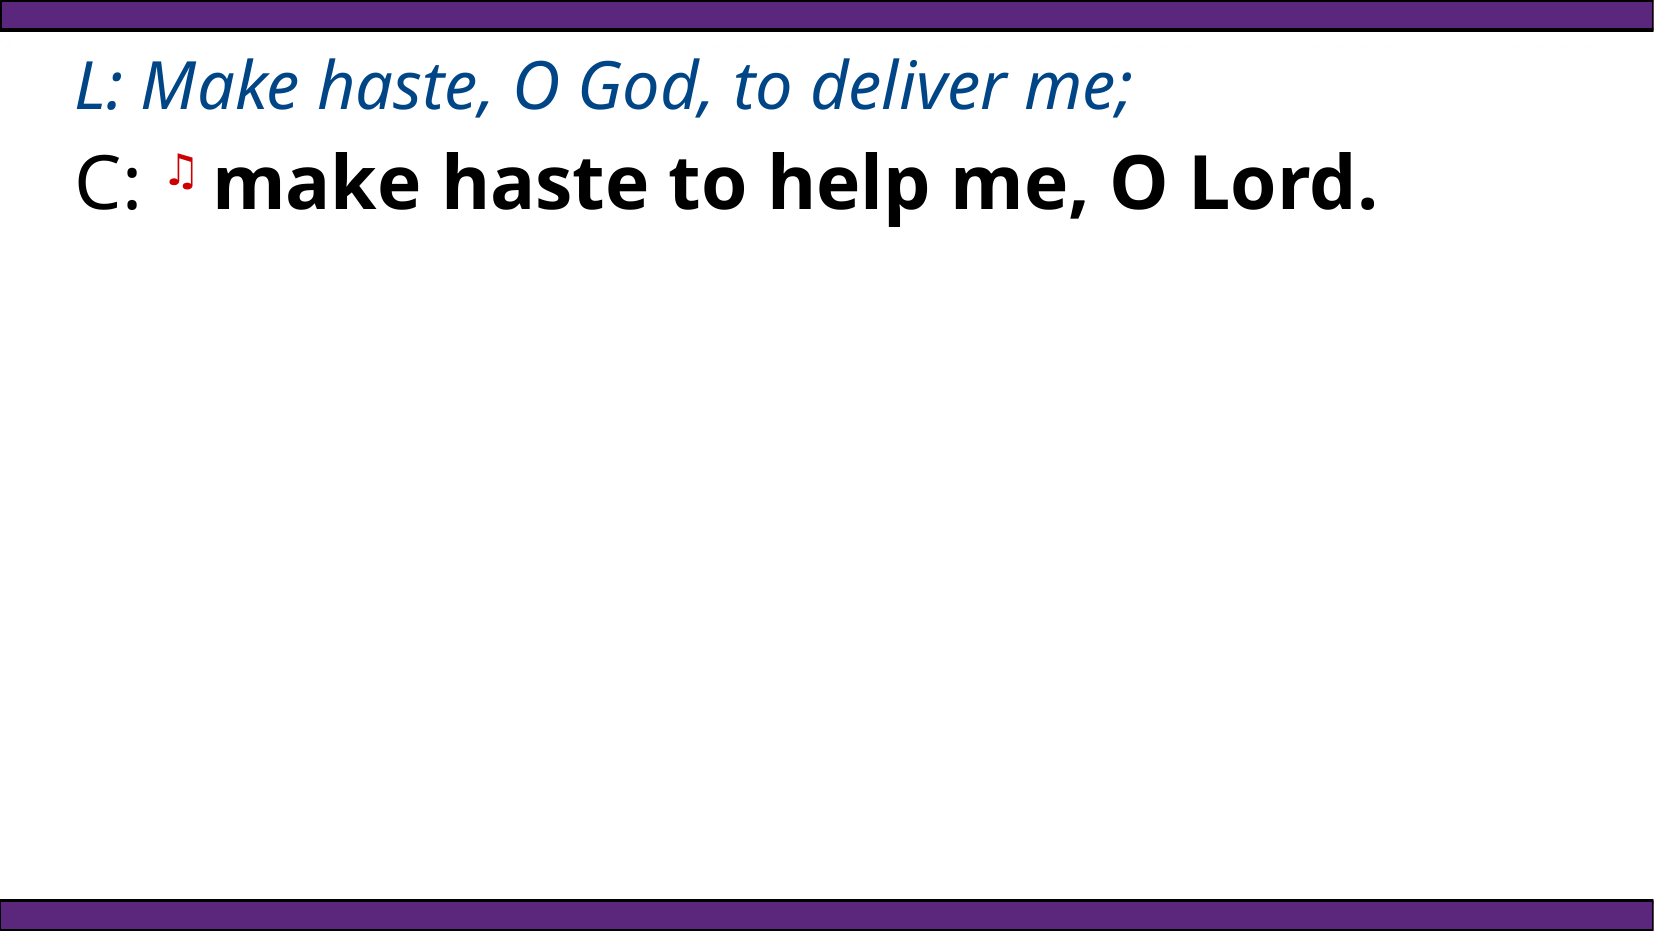

L: Make haste, O God, to deliver me;
C: ♫ make haste to help me, O Lord.